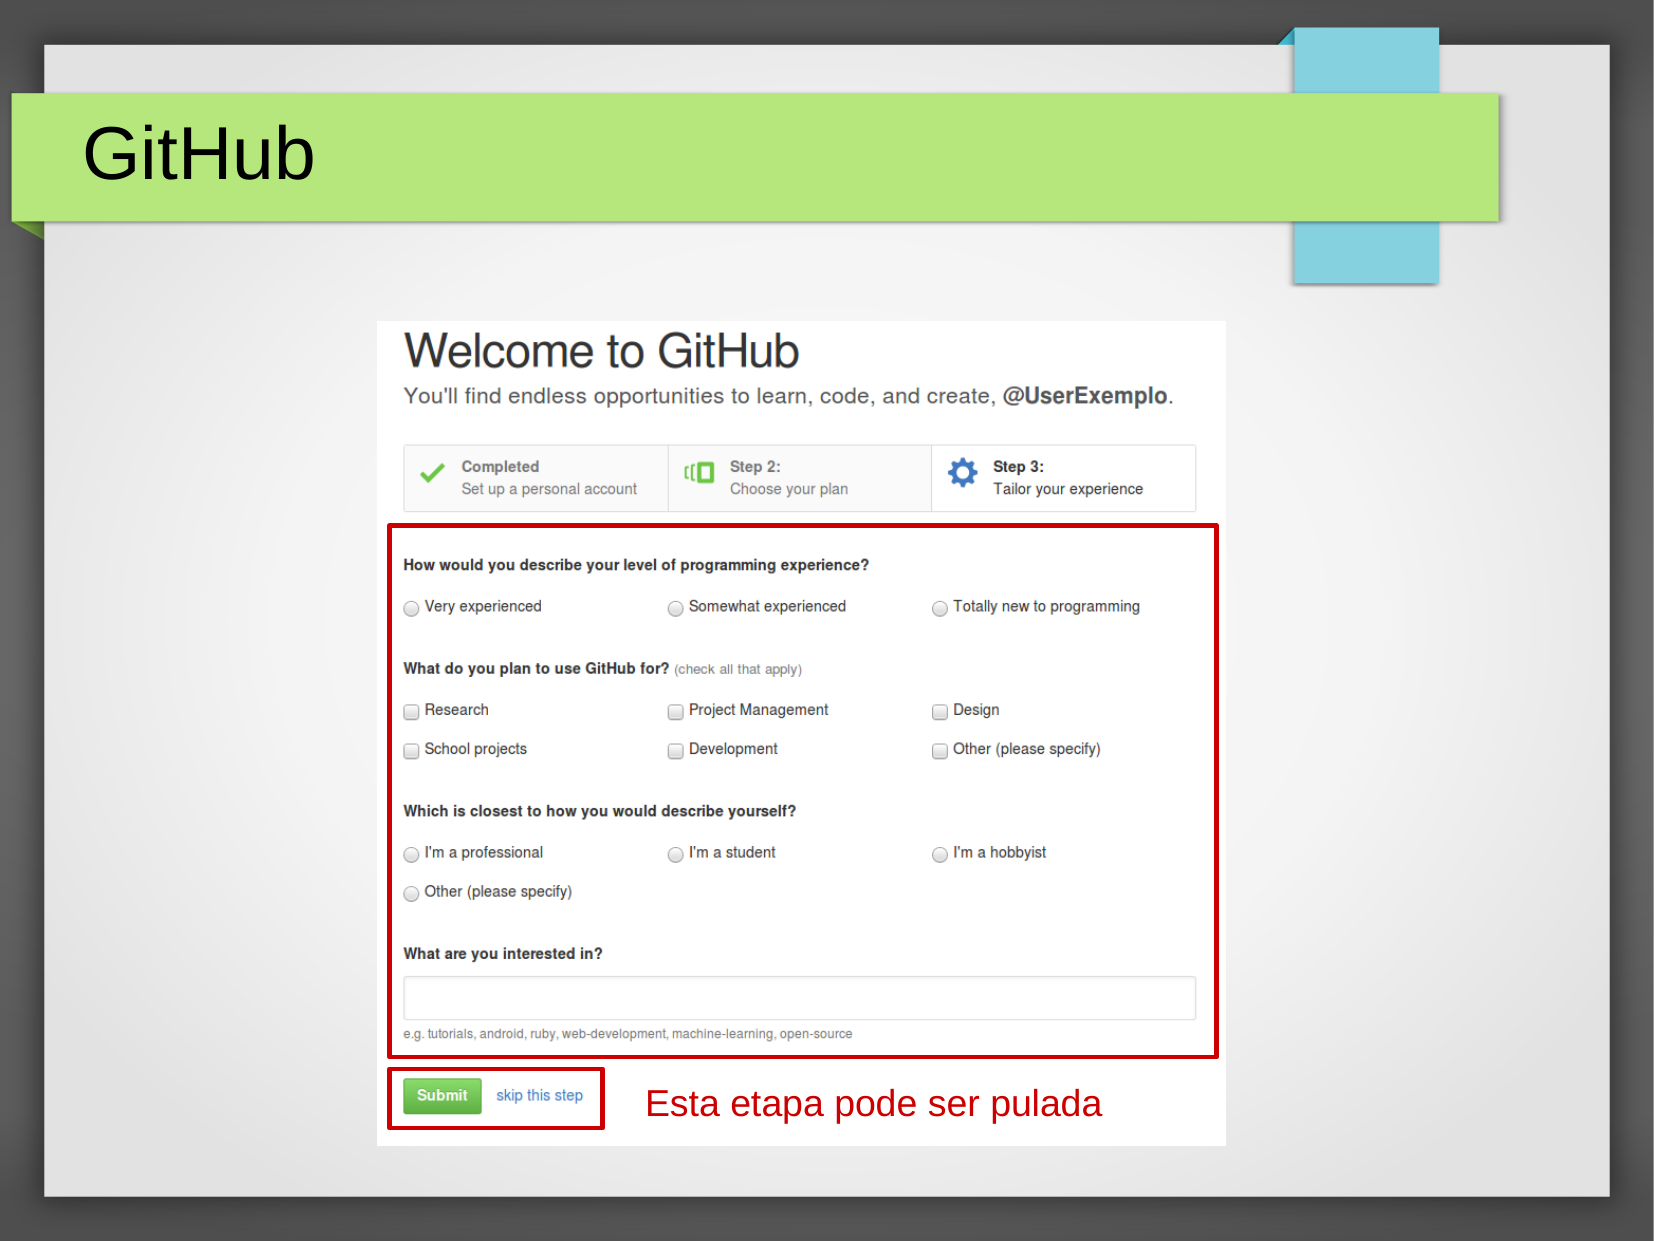

# GitHub
Esta etapa pode ser pulada